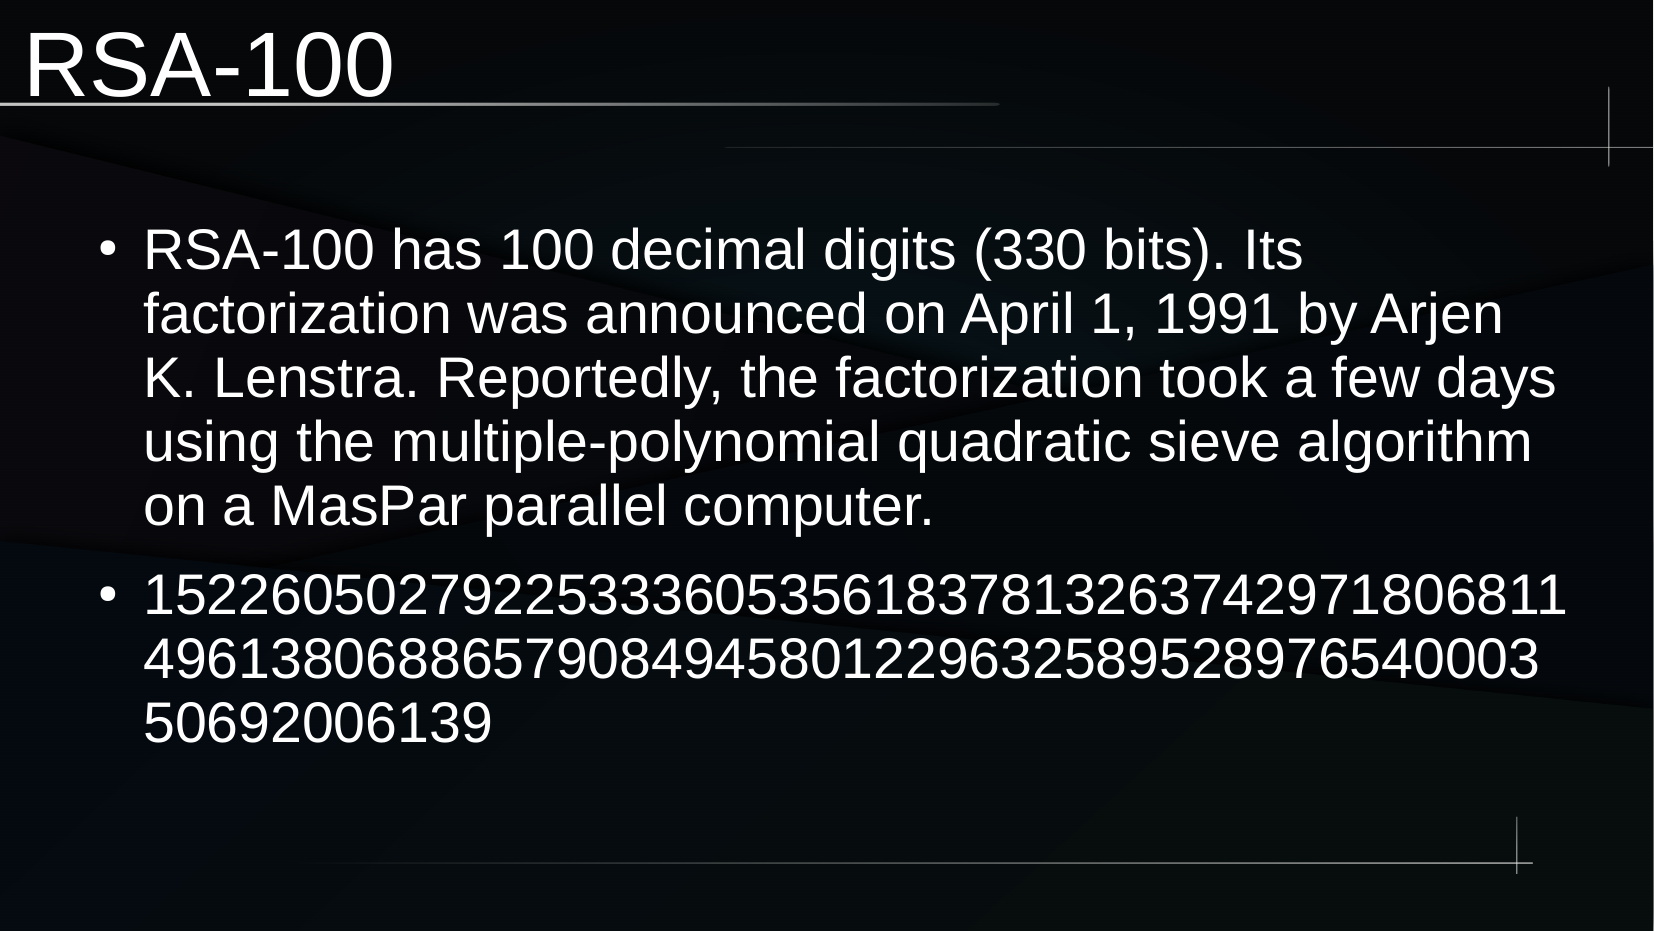

# RSA-100
RSA-100 has 100 decimal digits (330 bits). Its factorization was announced on April 1, 1991 by Arjen K. Lenstra. Reportedly, the factorization took a few days using the multiple-polynomial quadratic sieve algorithm on a MasPar parallel computer.
1522605027922533360535618378132637429718068114961380688657908494580122963258952897654000350692006139